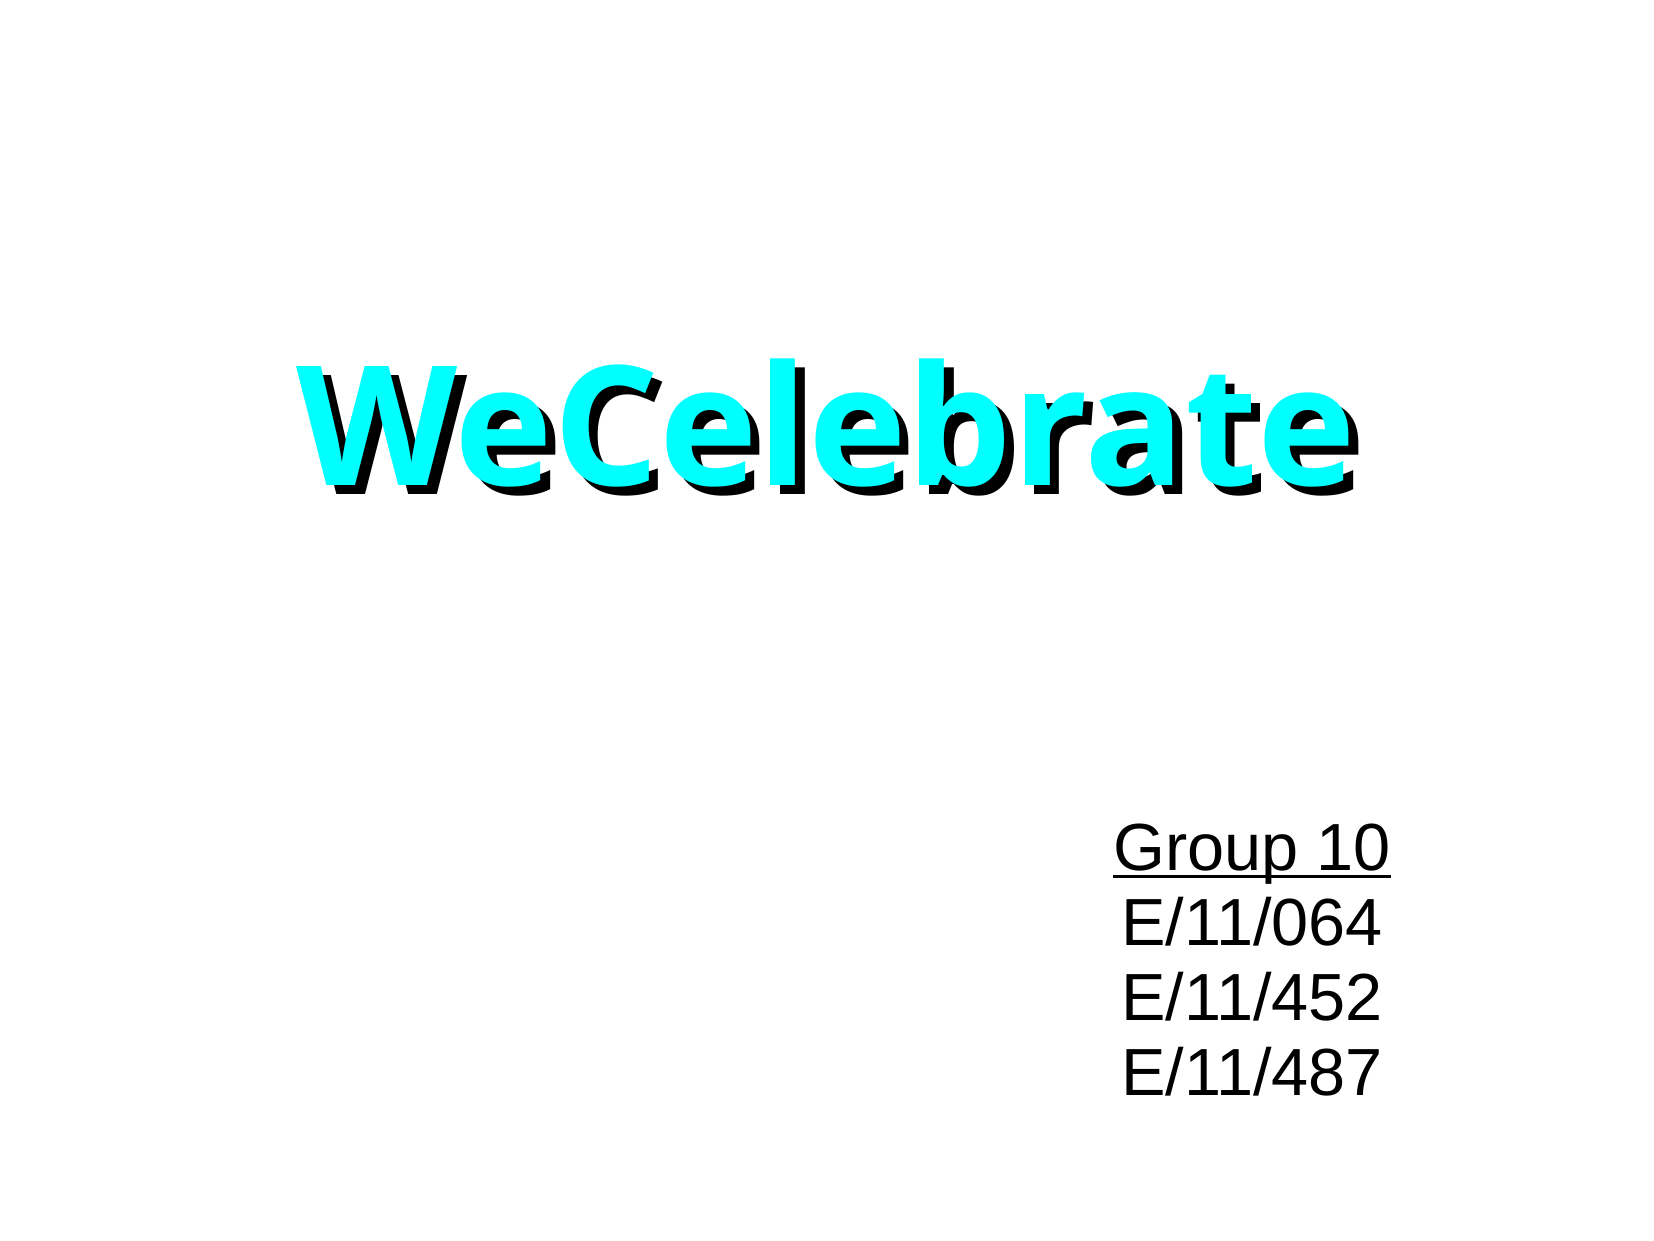

# WeCelebrate
Group 10
E/11/064
E/11/452
E/11/487